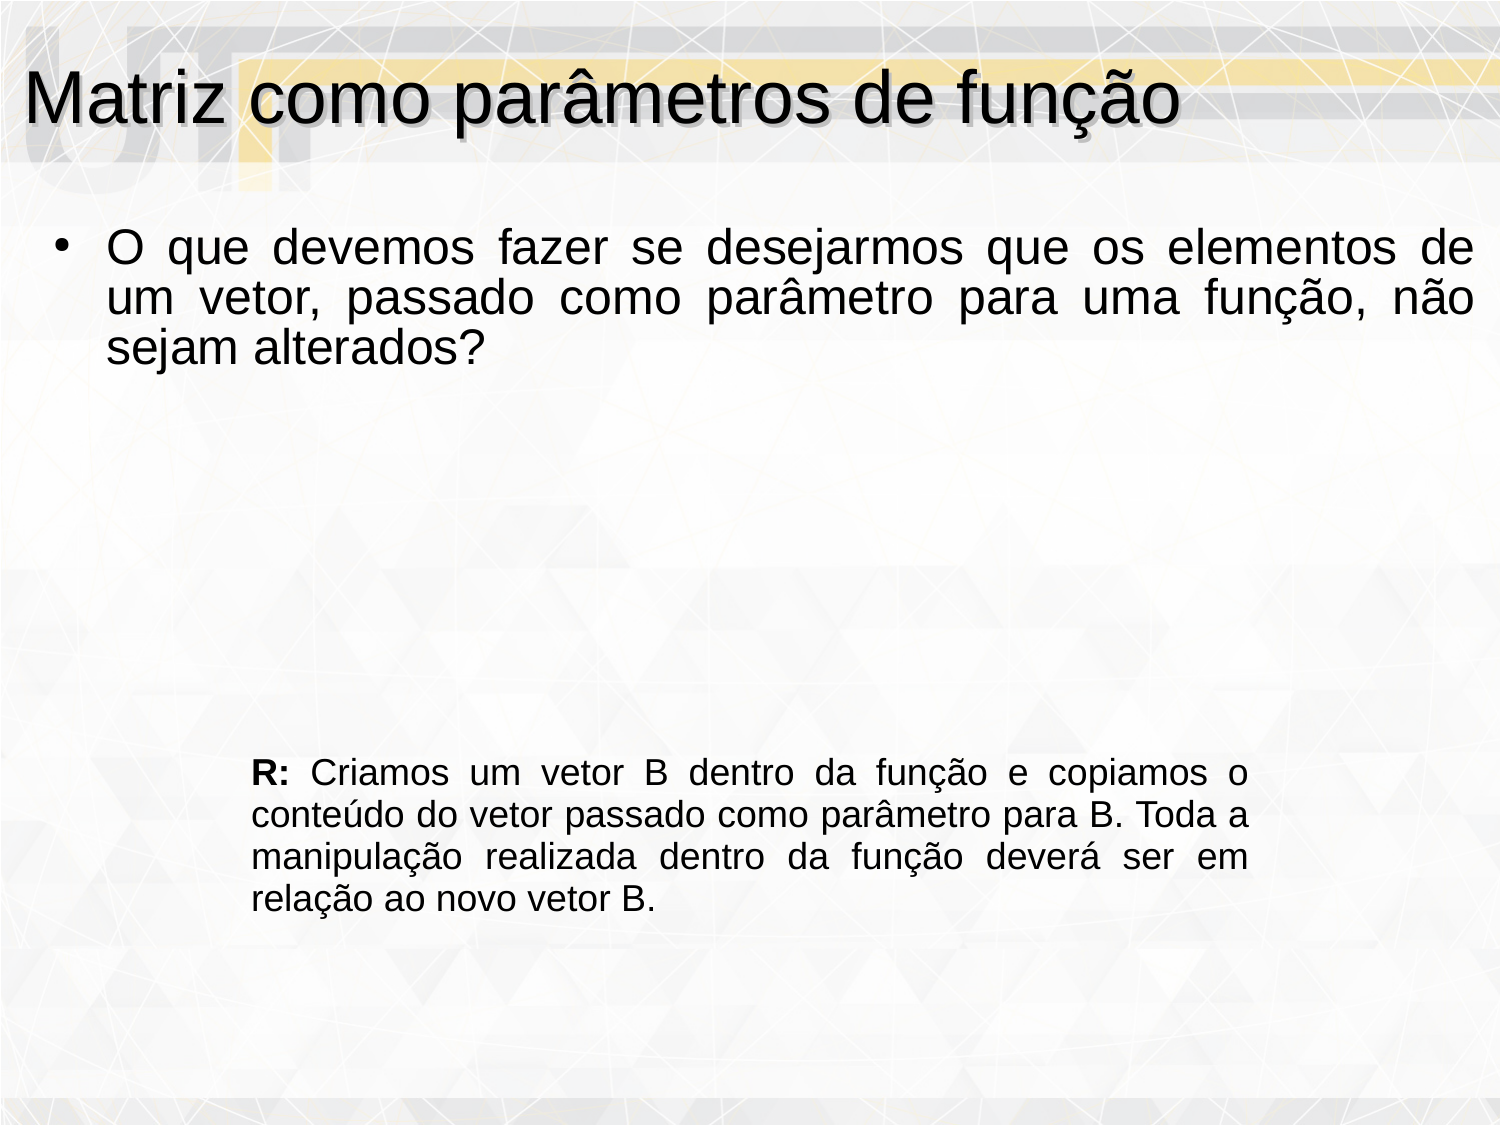

# Matriz como parâmetros de função
O que devemos fazer se desejarmos que os elementos de um vetor, passado como parâmetro para uma função, não sejam alterados?
R: Criamos um vetor B dentro da função e copiamos o conteúdo do vetor passado como parâmetro para B. Toda a manipulação realizada dentro da função deverá ser em relação ao novo vetor B.